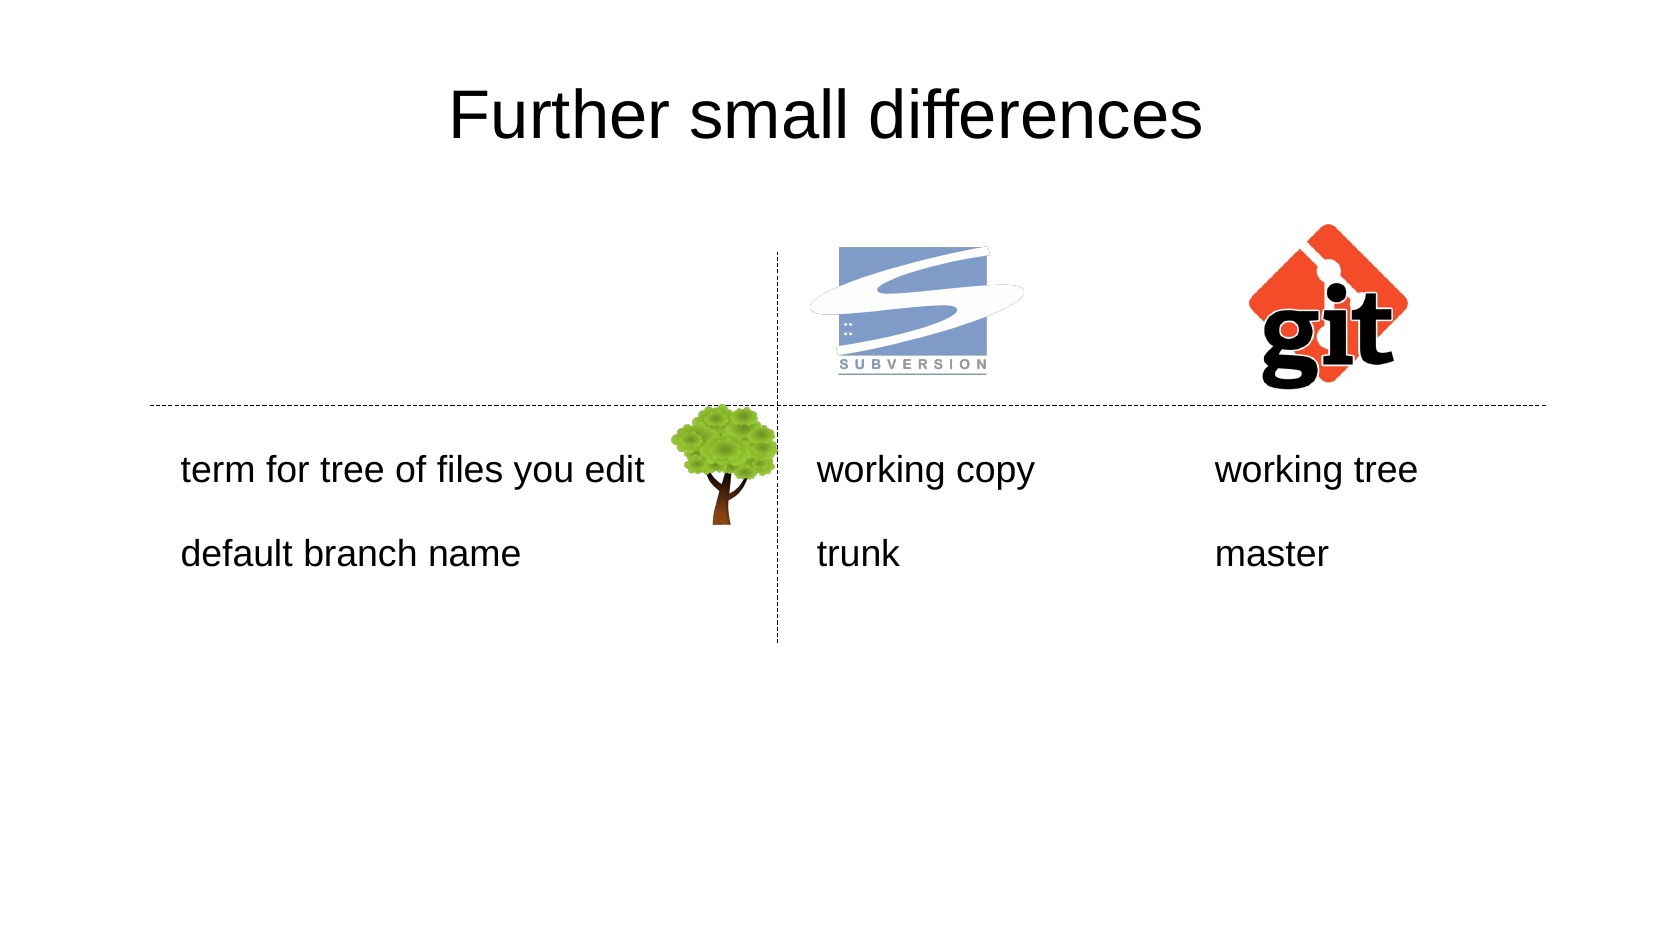

# Further small differences
term for tree of files you edit
default branch name
working copy
trunk
working tree
master